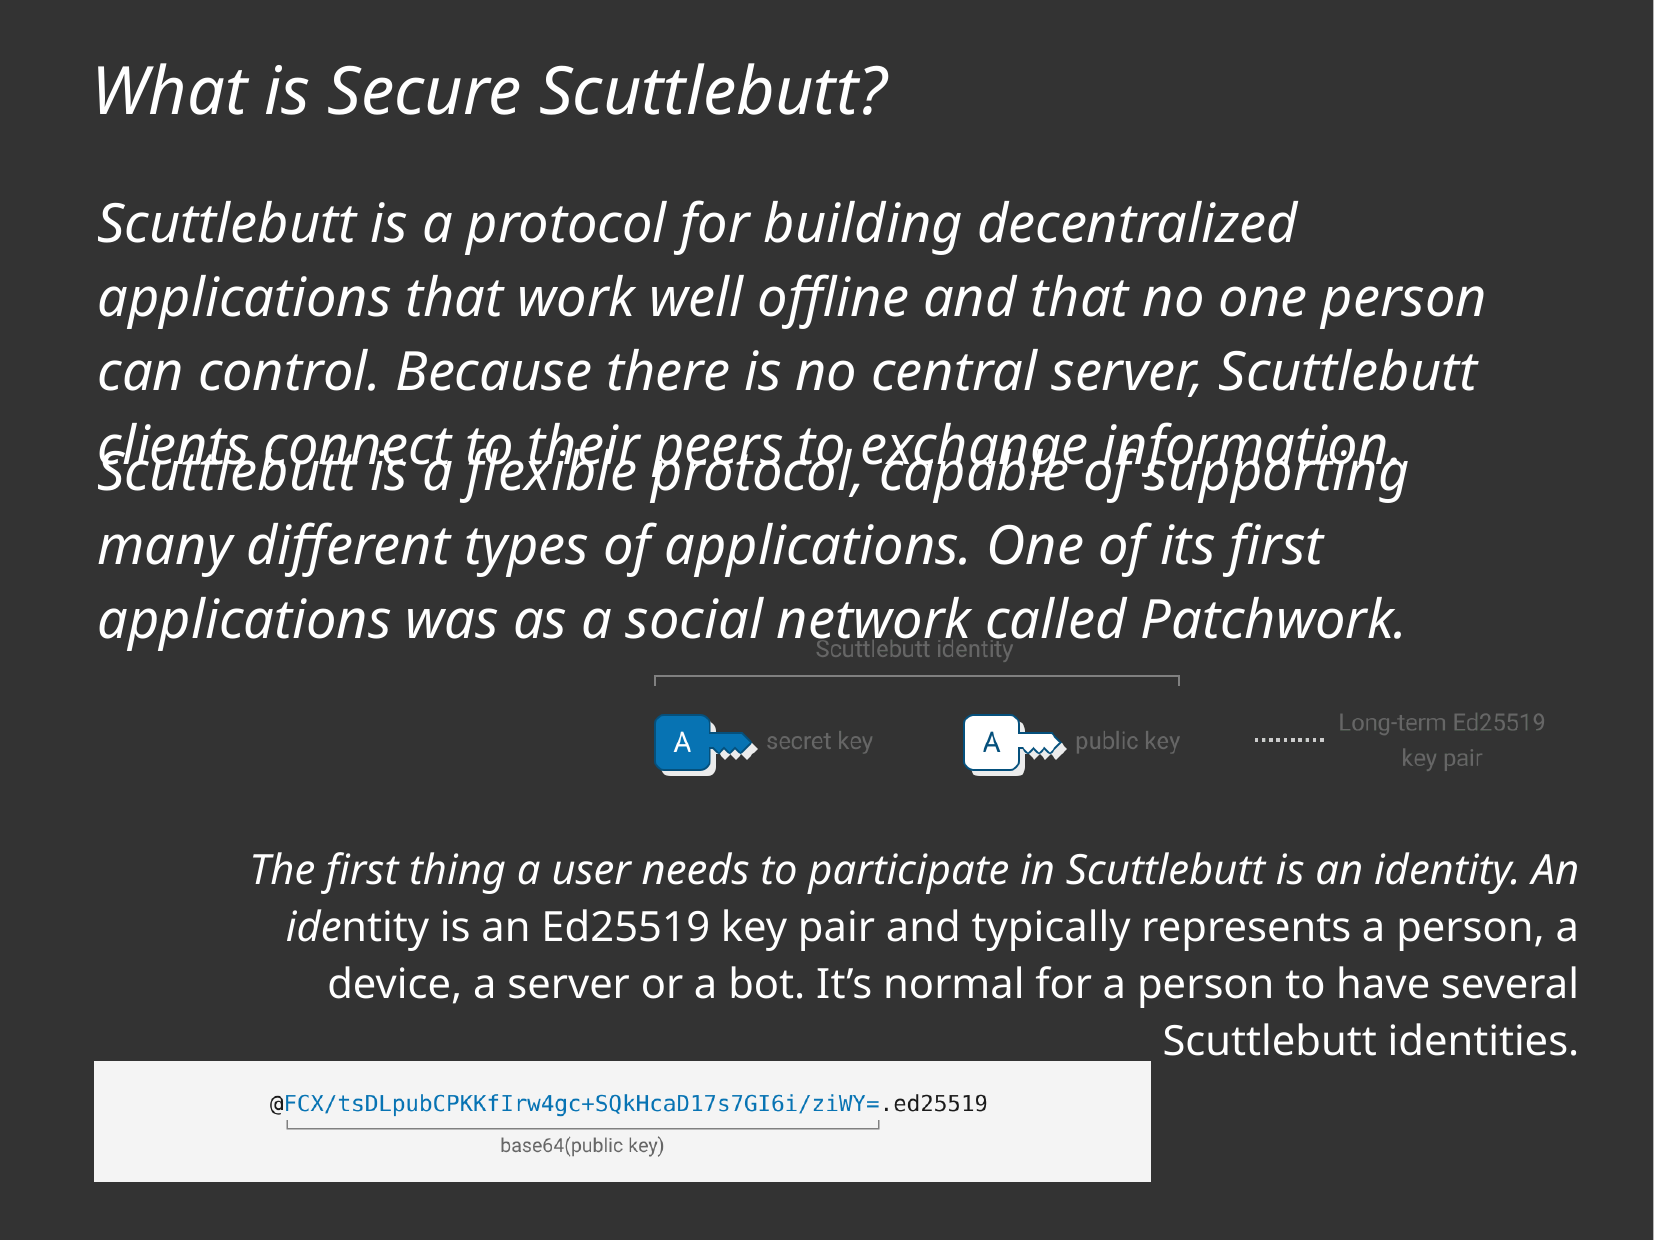

What is Secure Scuttlebutt?
Scuttlebutt is a protocol for building decentralized applications that work well offline and that no one person can control. Because there is no central server, Scuttlebutt clients connect to their peers to exchange information.
Scuttlebutt is a flexible protocol, capable of supporting many different types of applications. One of its first applications was as a social network called Patchwork.
The first thing a user needs to participate in Scuttlebutt is an identity. An identity is an Ed25519 key pair and typically represents a person, a device, a server or a bot. It’s normal for a person to have several Scuttlebutt identities.